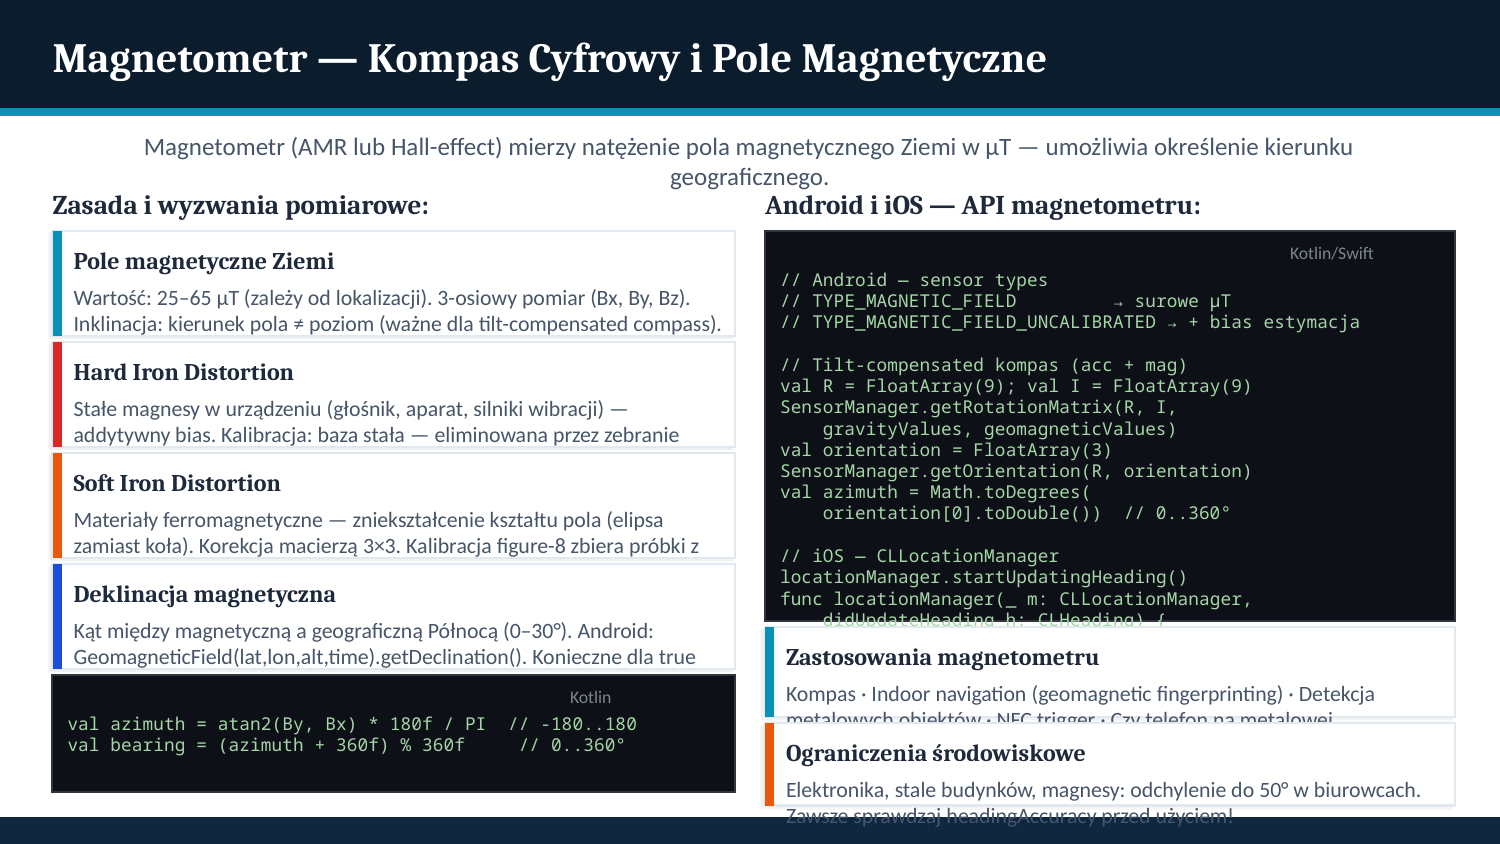

Magnetometr — Kompas Cyfrowy i Pole Magnetyczne
Magnetometr (AMR lub Hall-effect) mierzy natężenie pola magnetycznego Ziemi w µT — umożliwia określenie kierunku geograficznego.
Zasada i wyzwania pomiarowe:
Android i iOS — API magnetometru:
Kotlin/Swift
Pole magnetyczne Ziemi
// Android — sensor types
// TYPE_MAGNETIC_FIELD → surowe µT
// TYPE_MAGNETIC_FIELD_UNCALIBRATED → + bias estymacja
// Tilt-compensated kompas (acc + mag)
val R = FloatArray(9); val I = FloatArray(9)
SensorManager.getRotationMatrix(R, I,
 gravityValues, geomagneticValues)
val orientation = FloatArray(3)
SensorManager.getOrientation(R, orientation)
val azimuth = Math.toDegrees(
 orientation[0].toDouble()) // 0..360°
// iOS — CLLocationManager
locationManager.startUpdatingHeading()
func locationManager(_ m: CLLocationManager,
 didUpdateHeading h: CLHeading) {
 let magnetic = h.magneticHeading // 0..360
 let trueNorth = h.trueHeading // wymaga GPS
 let accuracy = h.headingAccuracy // stopnie
}
Wartość: 25–65 µT (zależy od lokalizacji). 3-osiowy pomiar (Bx, By, Bz). Inklinacja: kierunek pola ≠ poziom (ważne dla tilt-compensated compass).
Hard Iron Distortion
Stałe magnesy w urządzeniu (głośnik, aparat, silniki wibracji) — addytywny bias. Kalibracja: baza stała — eliminowana przez zebranie danych i wyznaczenie offset.
Soft Iron Distortion
Materiały ferromagnetyczne — zniekształcenie kształtu pola (elipsa zamiast koła). Korekcja macierzą 3×3. Kalibracja figure-8 zbiera próbki z wszystkich orientacji.
Deklinacja magnetyczna
Kąt między magnetyczną a geograficzną Północą (0–30°). Android: GeomagneticField(lat,lon,alt,time).getDeclination(). Konieczne dla true north heading.
Zastosowania magnetometru
Kompas · Indoor navigation (geomagnetic fingerprinting) · Detekcja metalowych obiektów · NFC trigger · Czy telefon na metalowej powierzchni.
Kotlin
val azimuth = atan2(By, Bx) * 180f / PI // -180..180
val bearing = (azimuth + 360f) % 360f // 0..360°
Ograniczenia środowiskowe
Elektronika, stale budynków, magnesy: odchylenie do 50° w biurowcach. Zawsze sprawdzaj headingAccuracy przed użyciem!